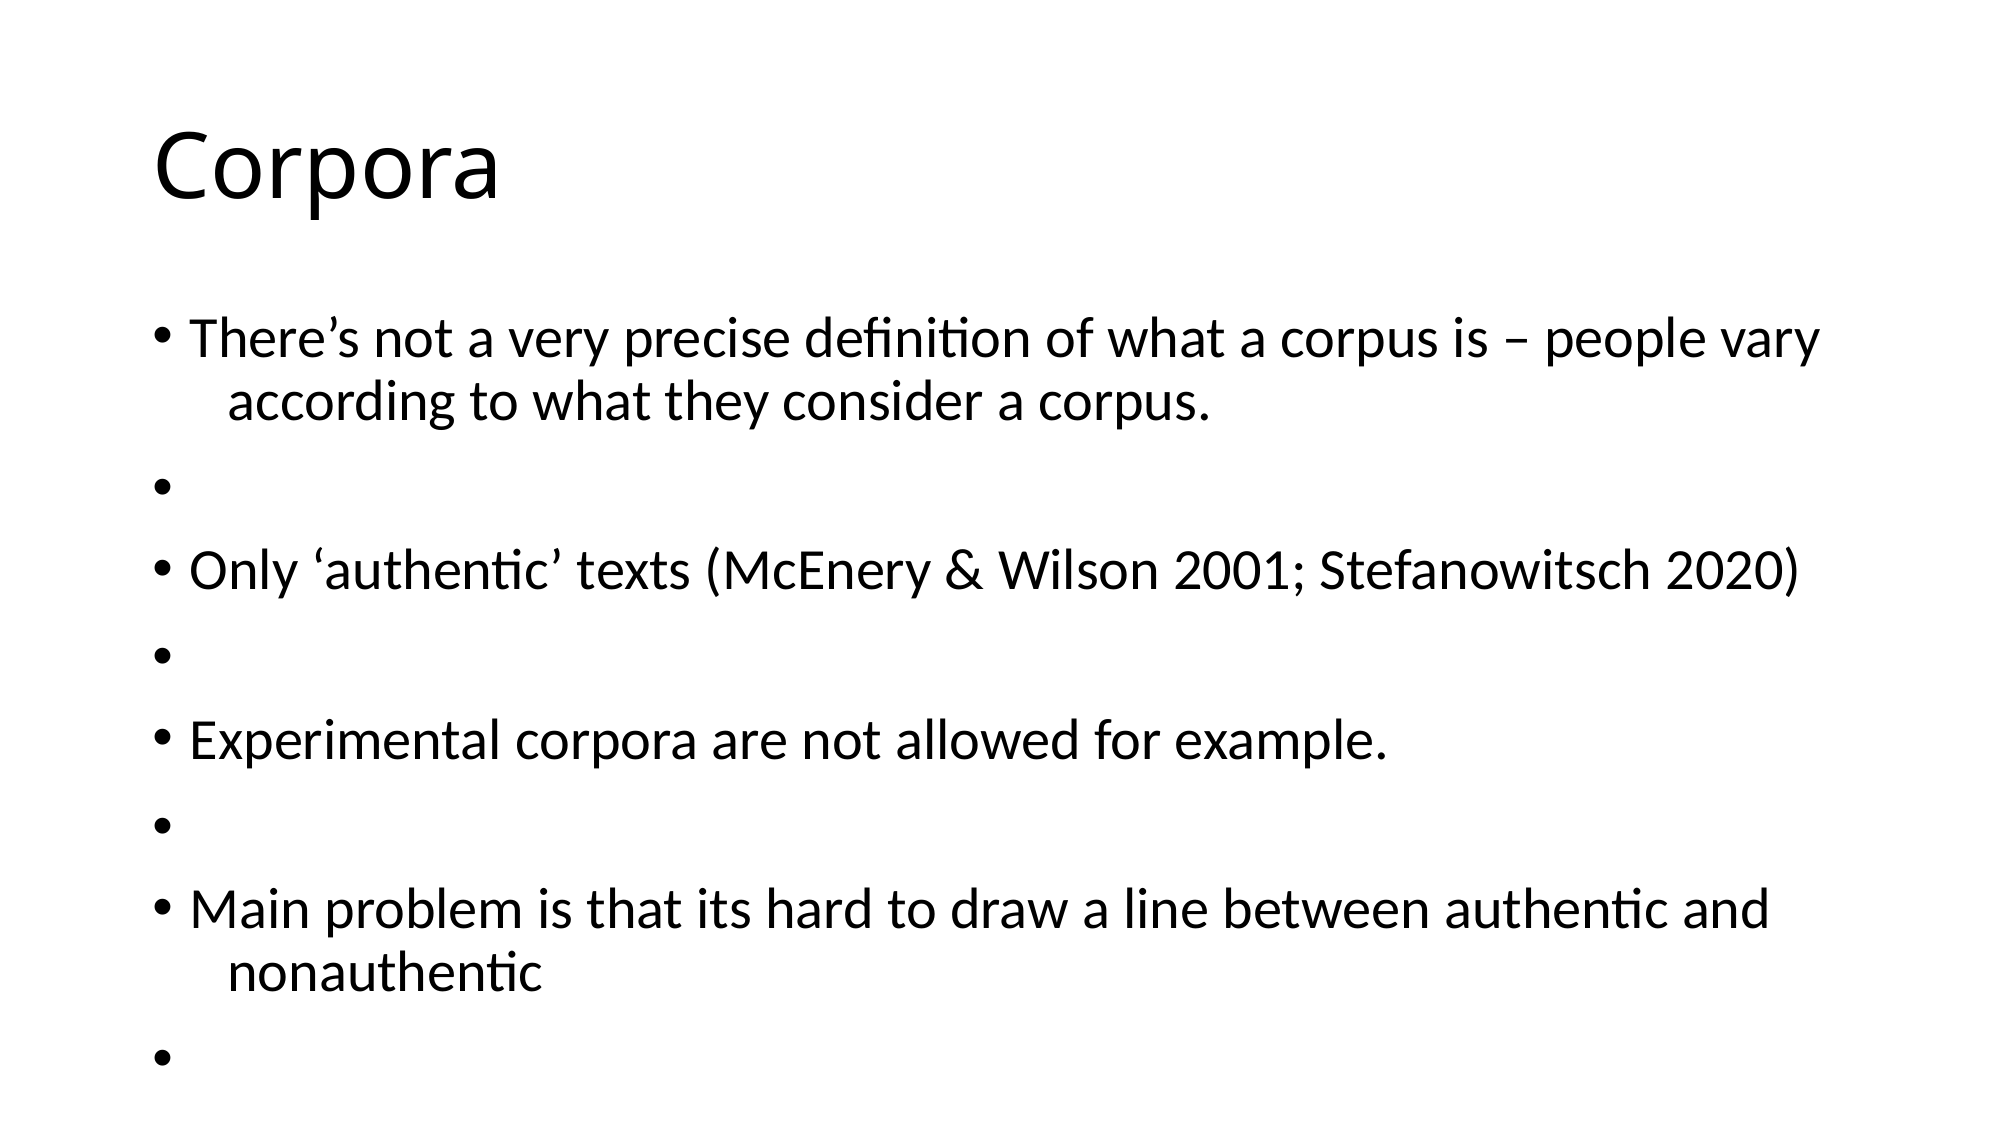

# Corpora
There’s not a very precise definition of what a corpus is – people vary according to what they consider a corpus.
Only ‘authentic’ texts (McEnery & Wilson 2001; Stefanowitsch 2020)
Experimental corpora are not allowed for example.
Main problem is that its hard to draw a line between authentic and nonauthentic